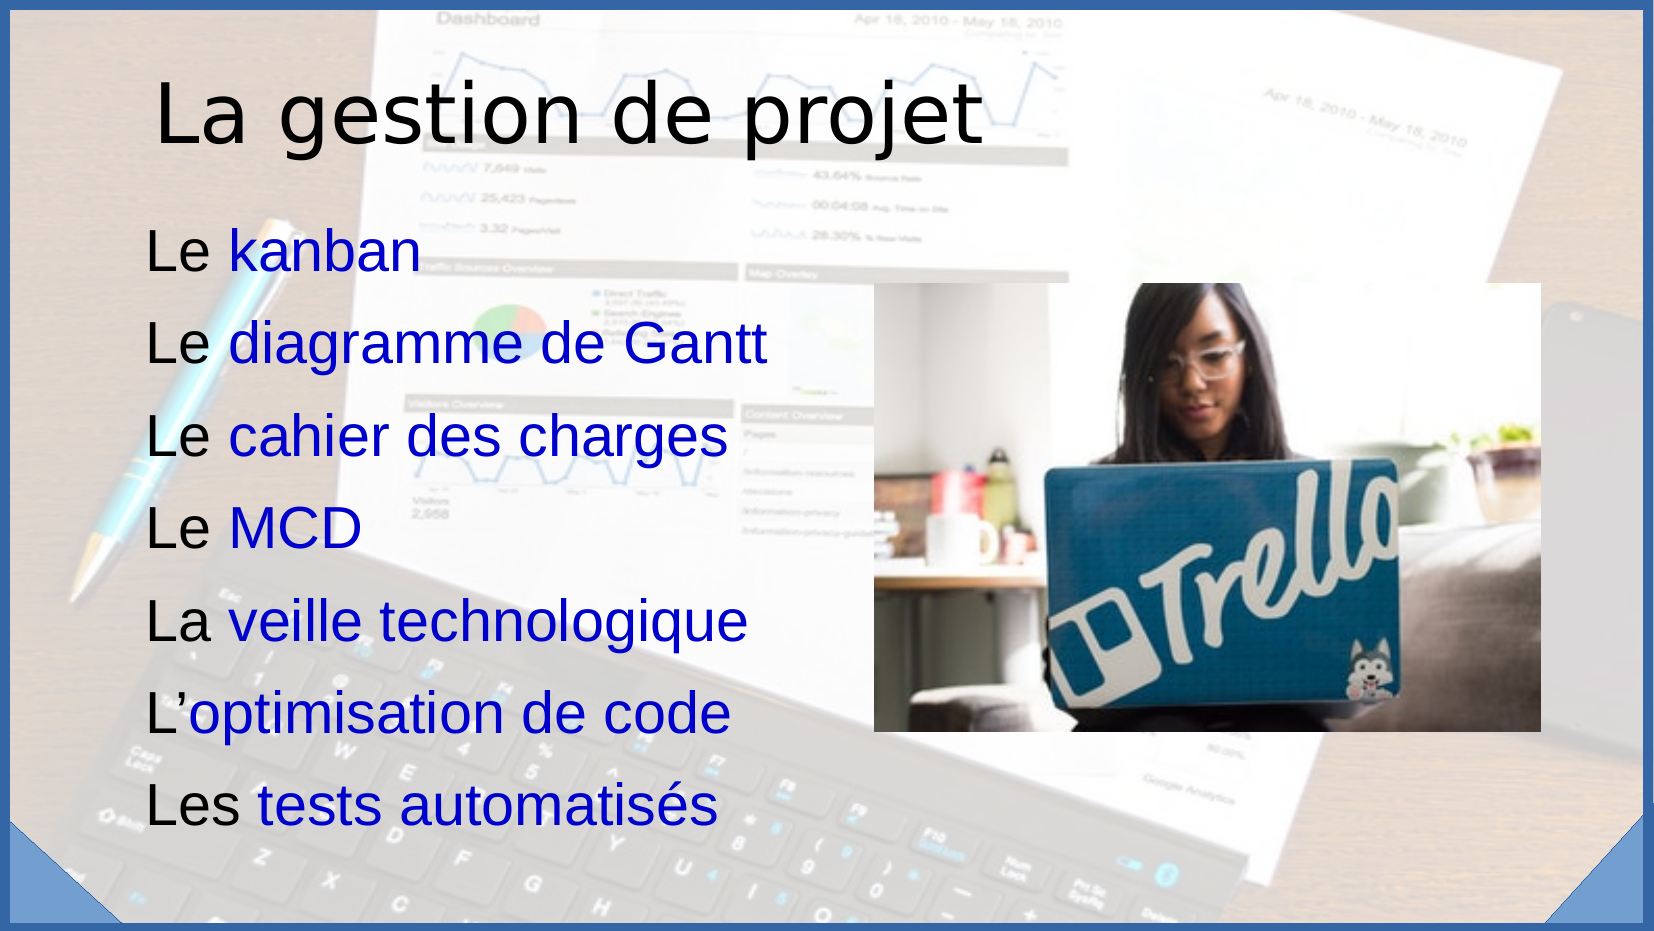

# La gestion de projet
Le kanban
Le diagramme de Gantt
Le cahier des charges
Le MCD
La veille technologique
L’optimisation de code
Les tests automatisés